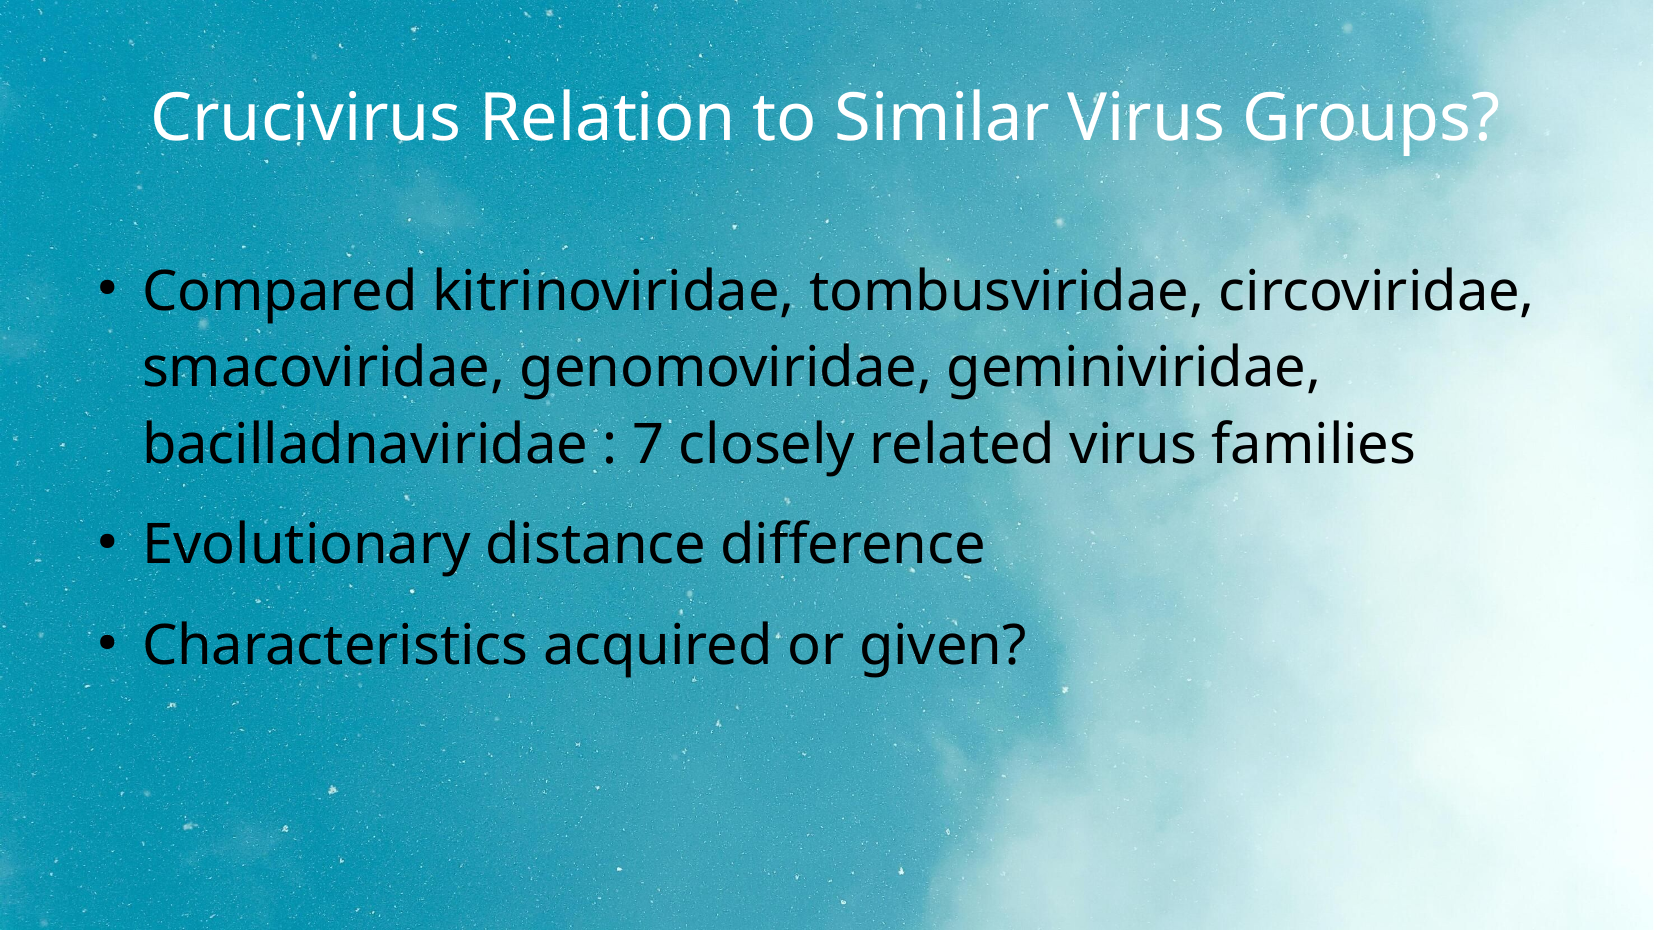

# Crucivirus Relation to Similar Virus Groups?
Compared kitrinoviridae, tombusviridae, circoviridae, smacoviridae, genomoviridae, geminiviridae, bacilladnaviridae : 7 closely related virus families
Evolutionary distance difference
Characteristics acquired or given?